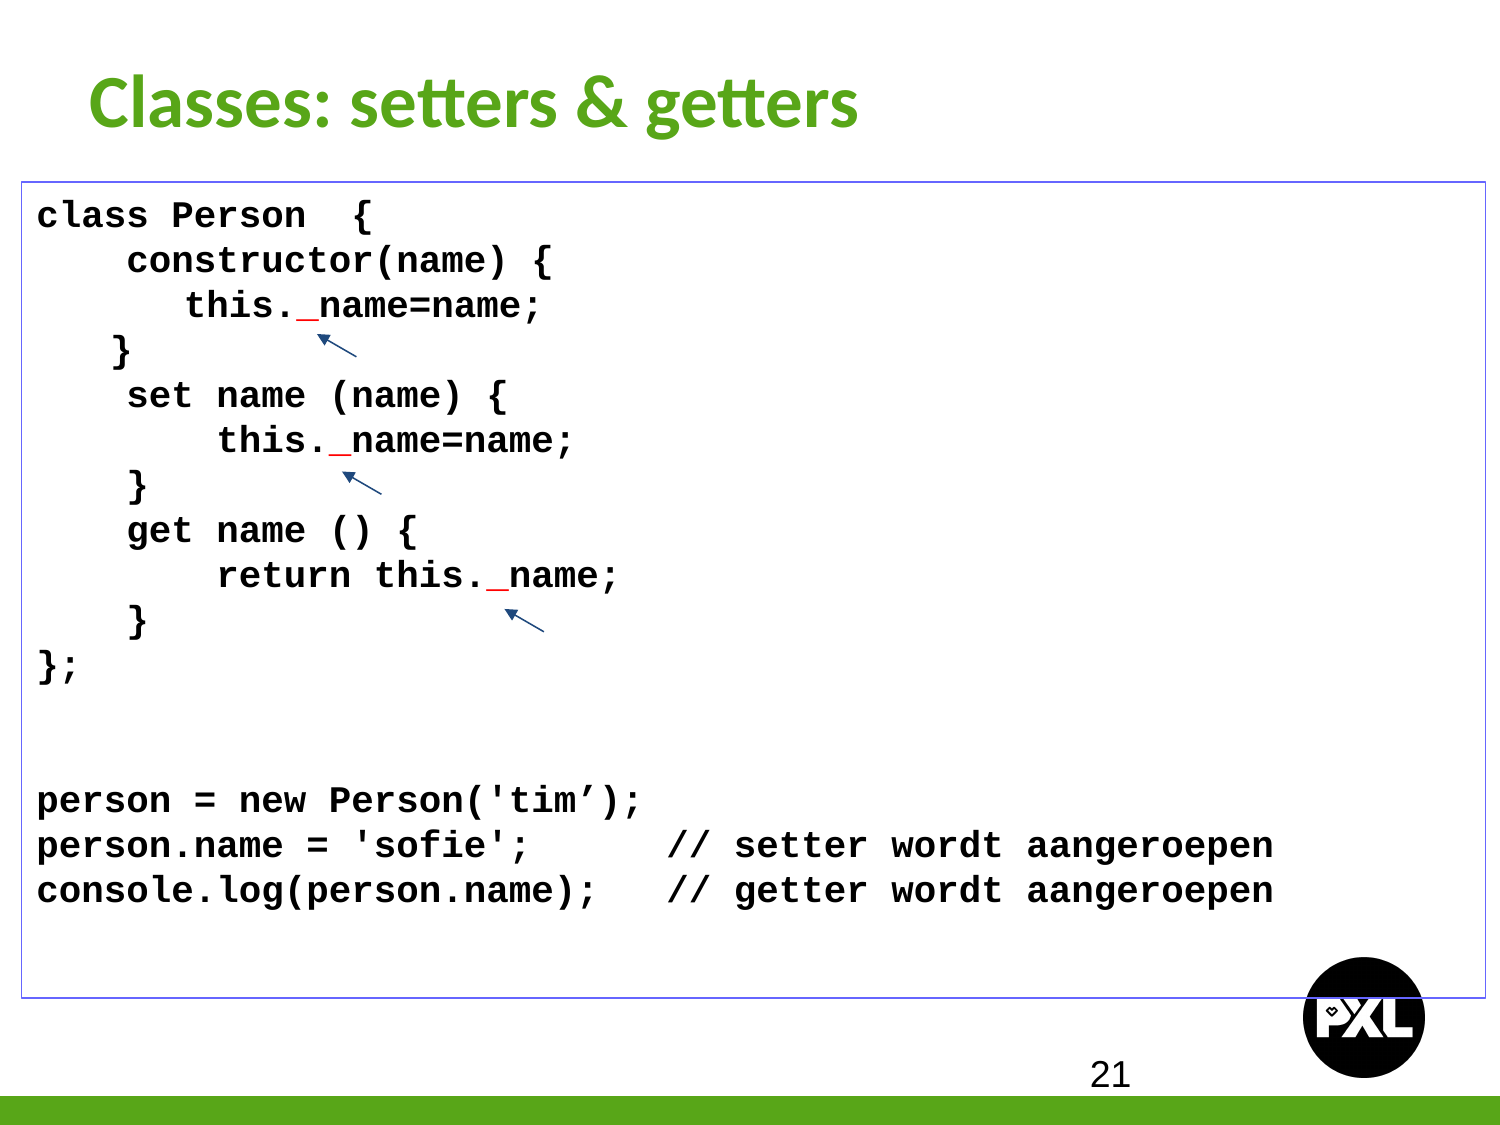

Classes: setters & getters
class Person {
 constructor(name) {
		this._name=name;
	}
 set name (name) {
 this._name=name;
 }
 get name () {
 return this._name;
 }
};
person = new Person('tim’);
person.name = 'sofie'; // setter wordt aangeroepen
console.log(person.name); // getter wordt aangeroepen